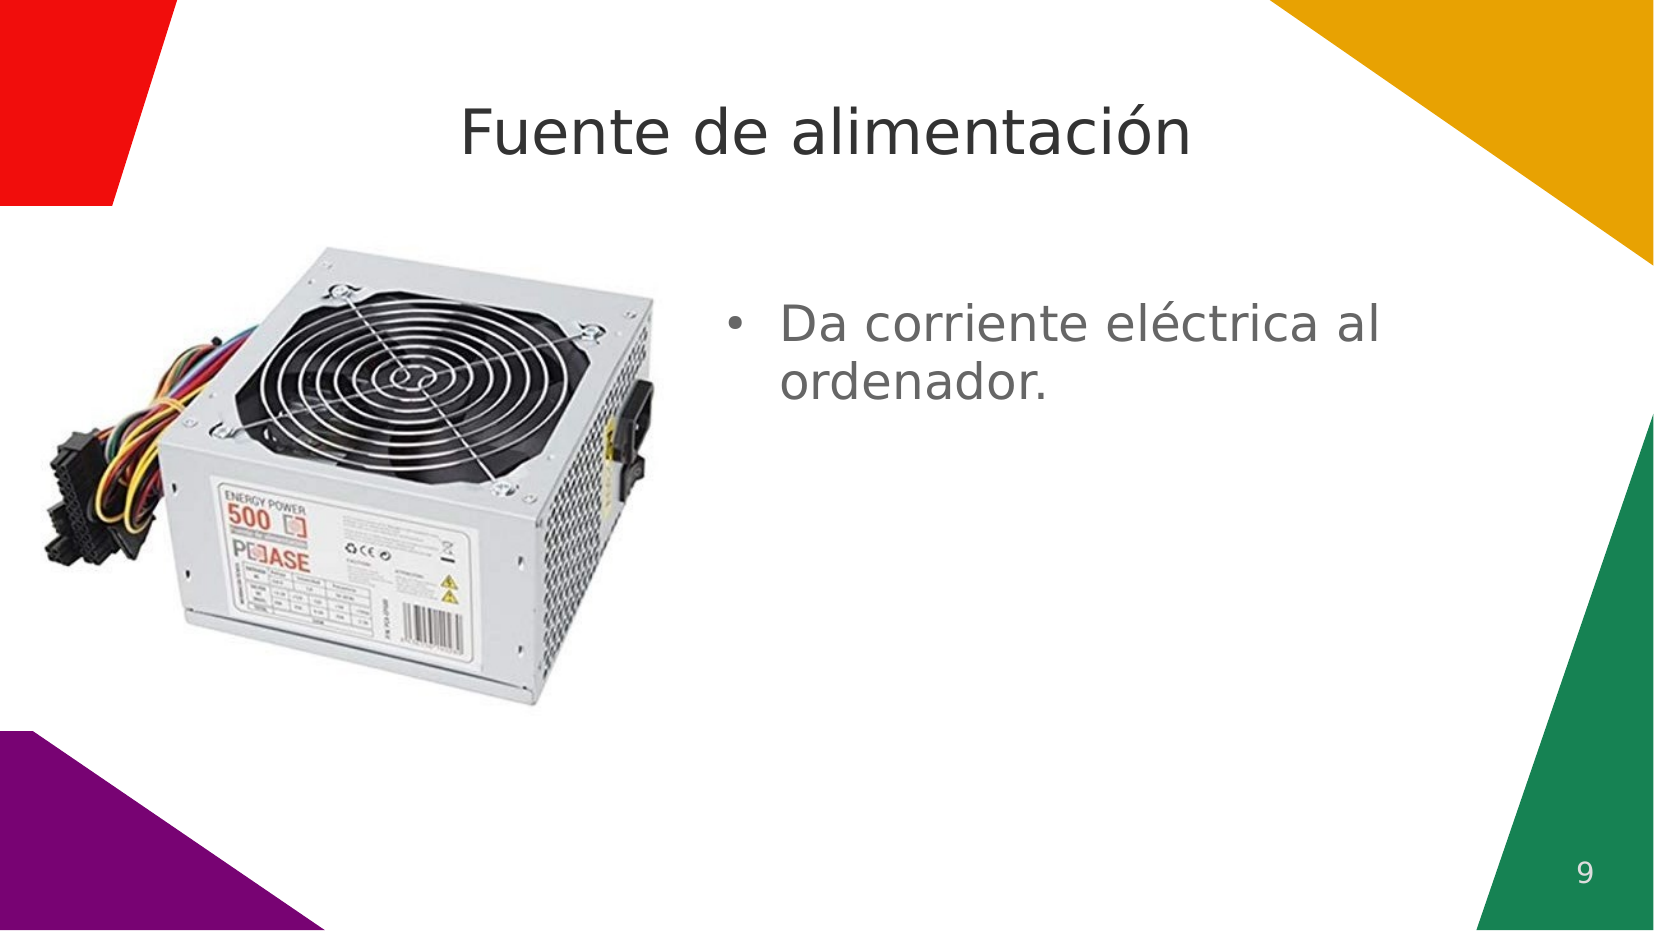

# Fuente de alimentación
Da corriente eléctrica al ordenador.
9